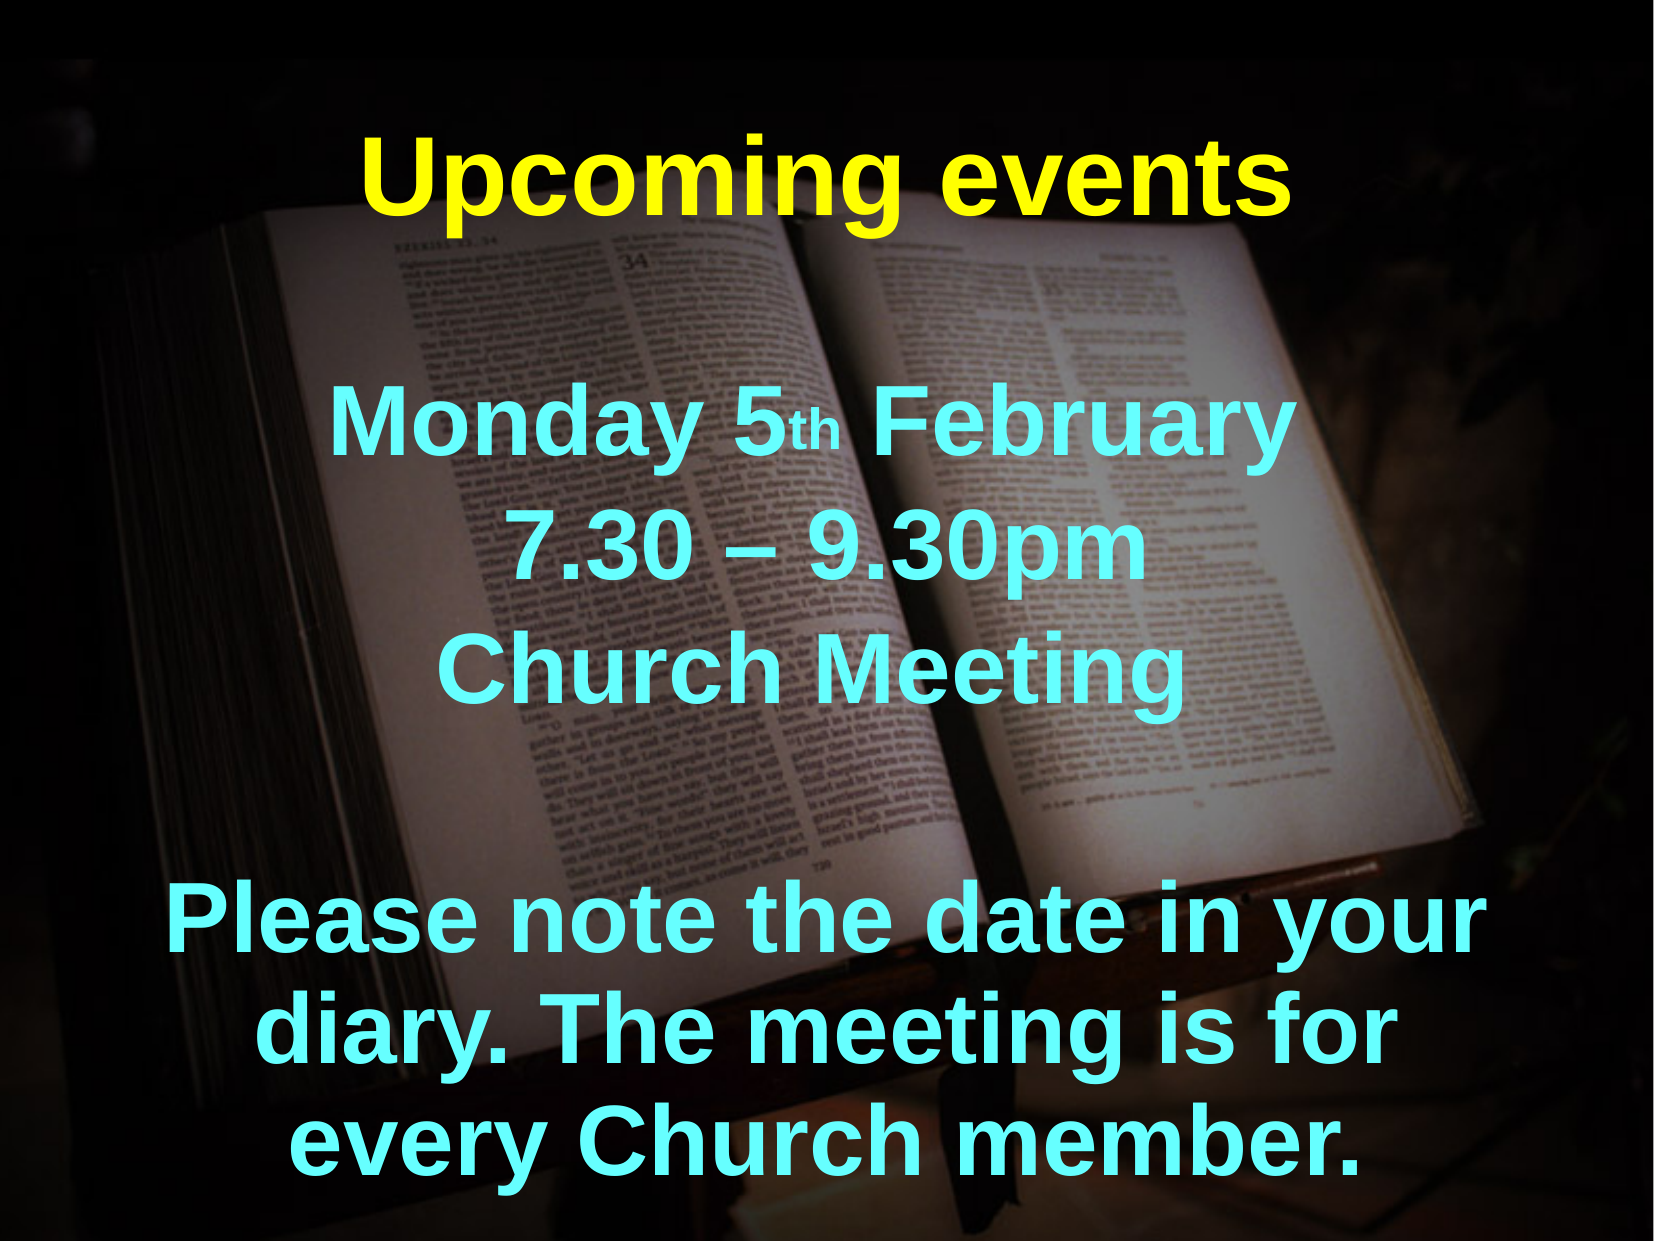

#
Upcoming events
Monday 5th February
7.30 – 9.30pm
Church Meeting
Please note the date in your diary. The meeting is for every Church member.